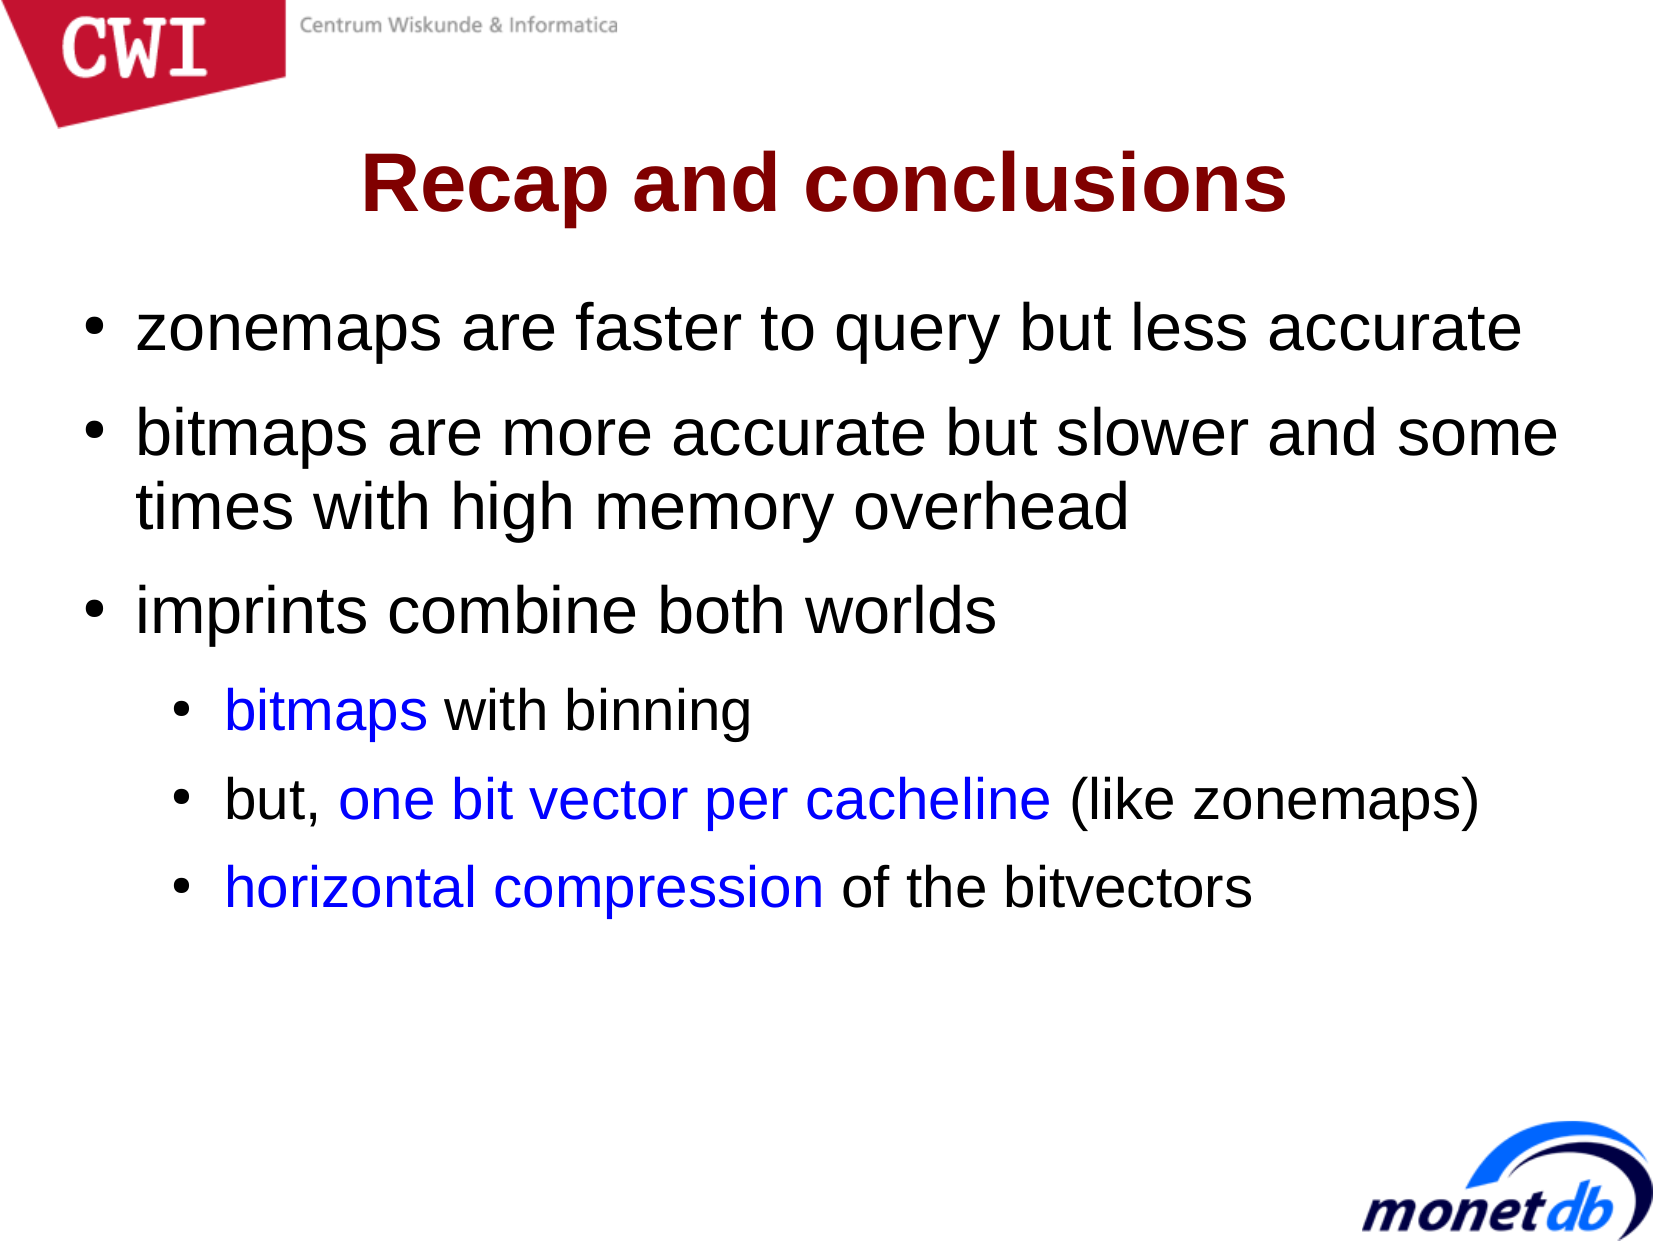

# Recap and conclusions
zonemaps are faster to query but less accurate
bitmaps are more accurate but slower and some times with high memory overhead
imprints combine both worlds
bitmaps with binning
but, one bit vector per cacheline (like zonemaps)
horizontal compression of the bitvectors